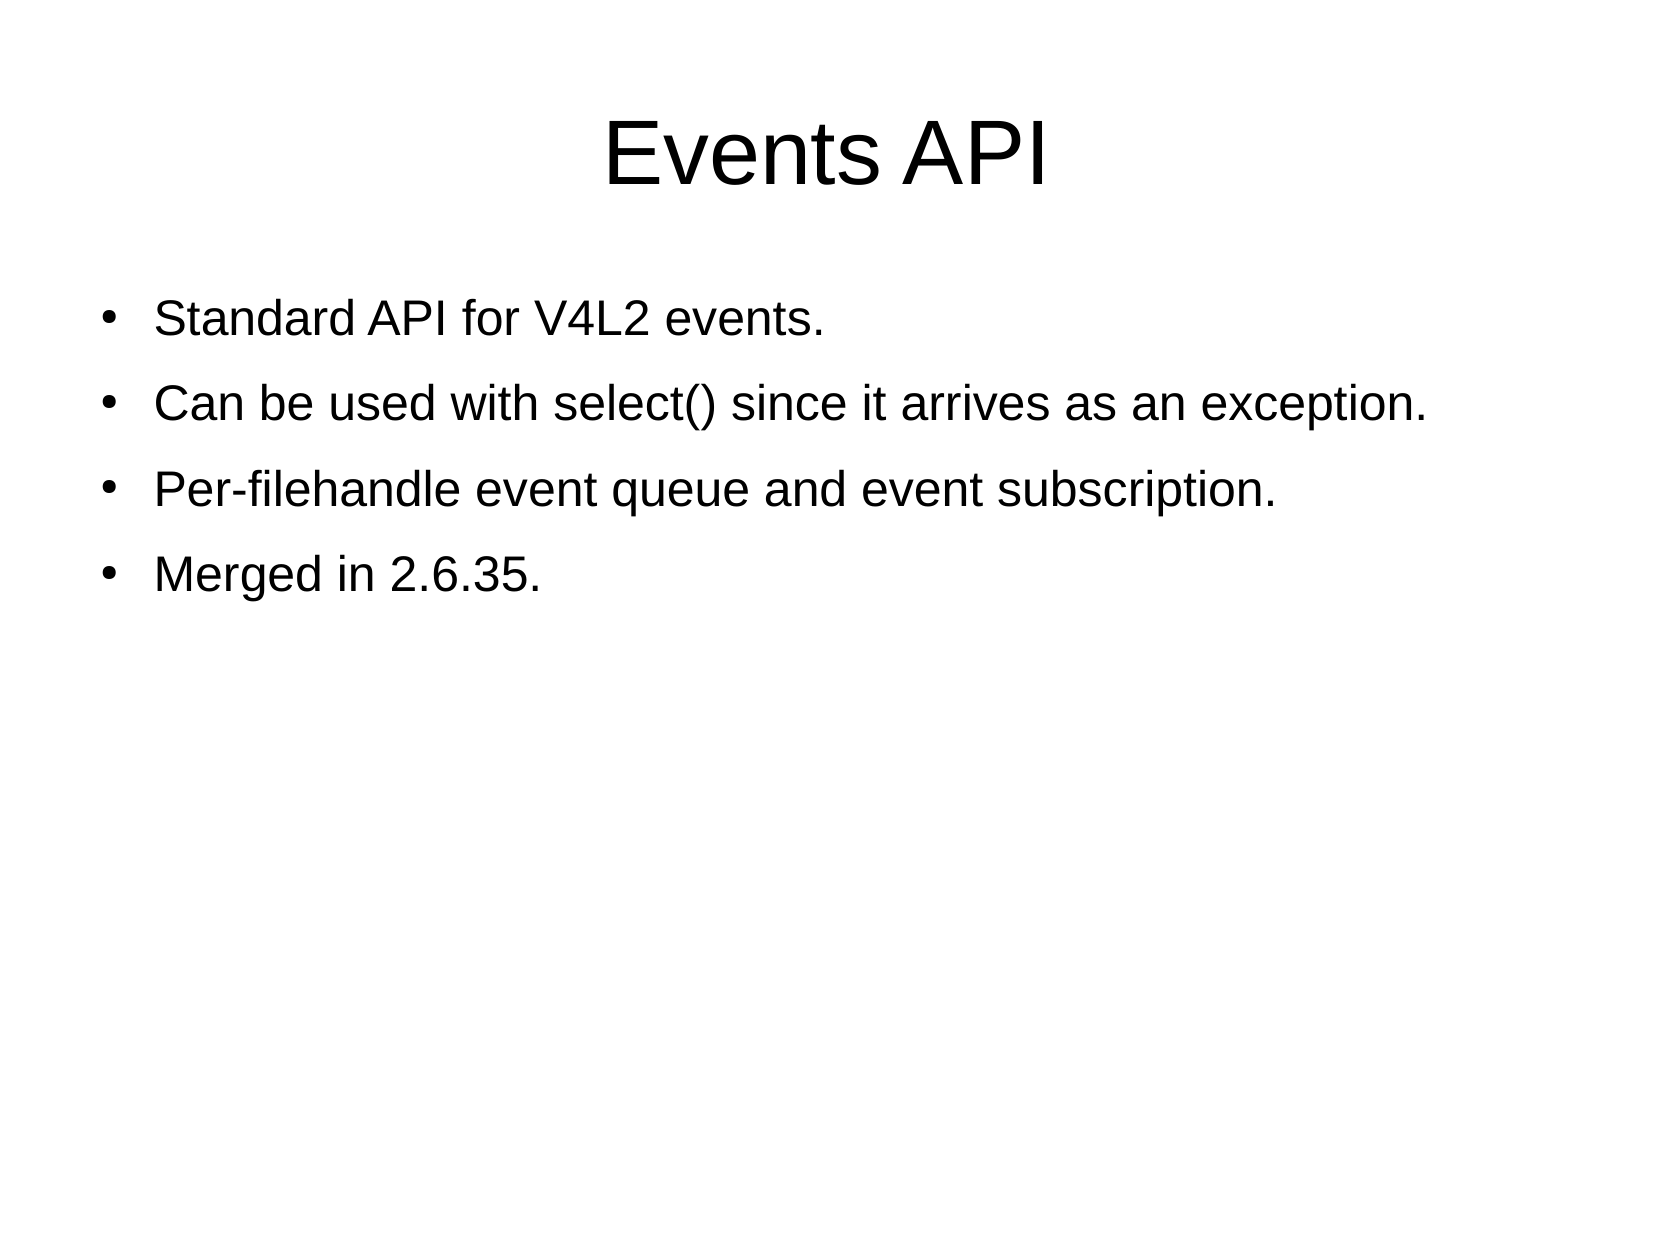

# Events API
Standard API for V4L2 events.
Can be used with select() since it arrives as an exception.
Per-filehandle event queue and event subscription.
Merged in 2.6.35.